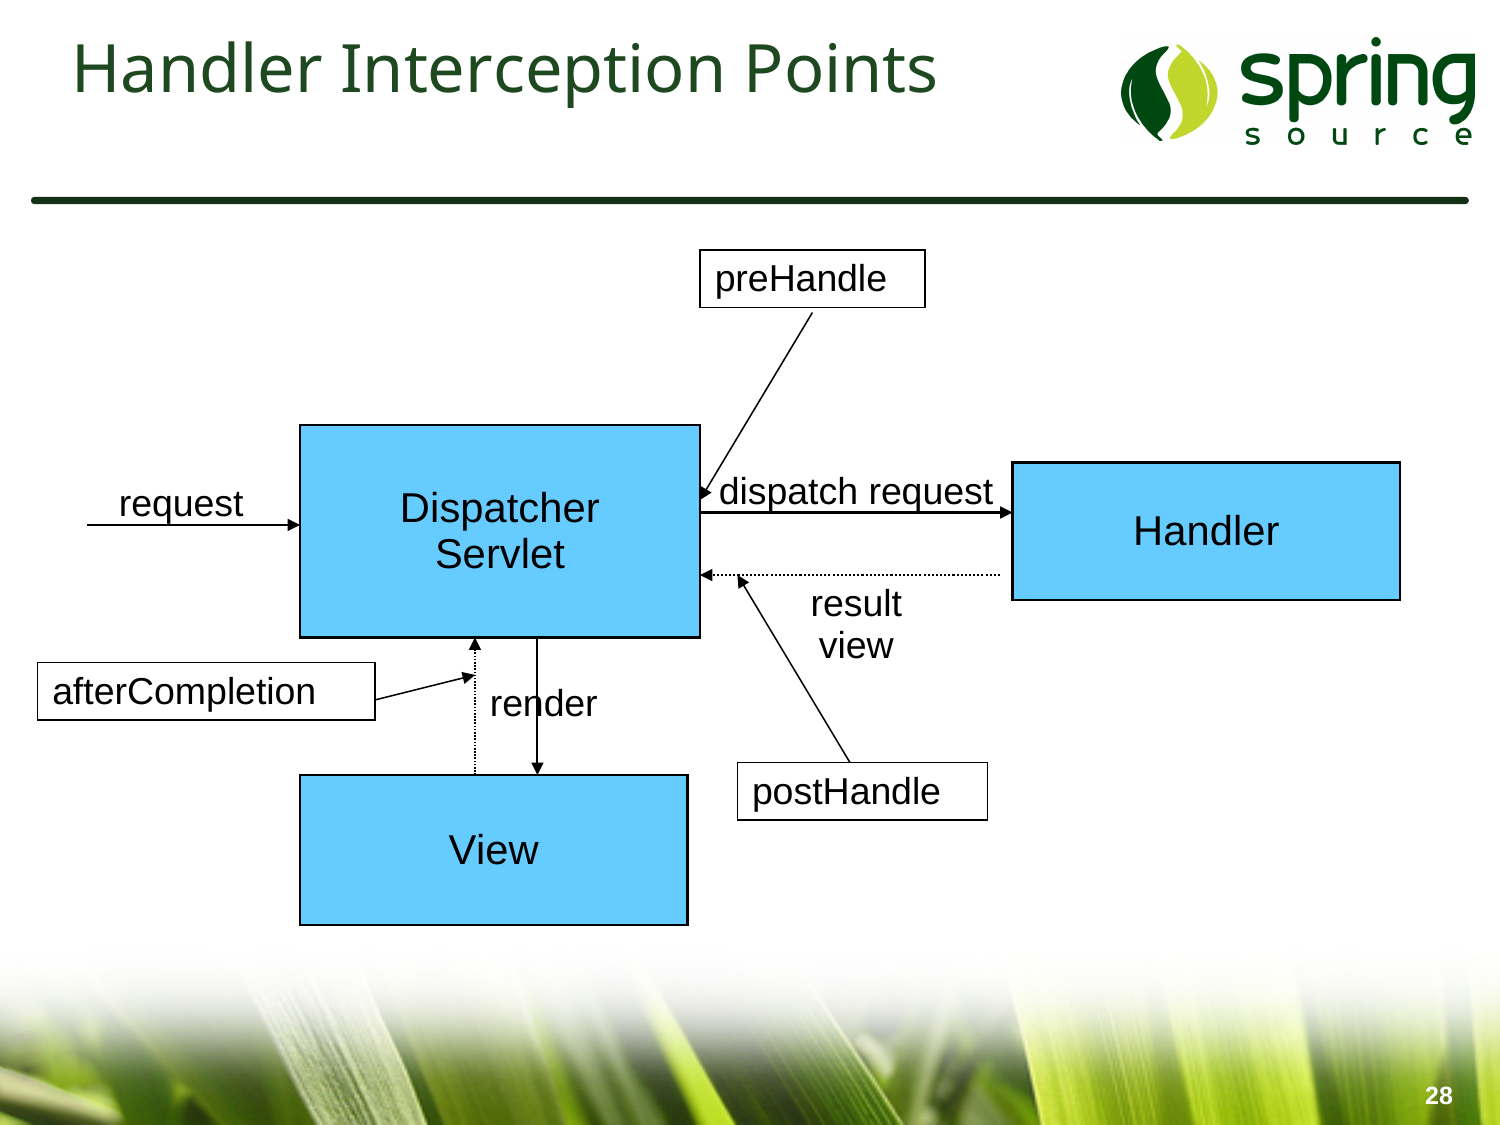

# Handler Interception Points
preHandle
Dispatcher
Servlet
dispatch request
Handler
request
postHandle
result view
render
afterCompletion
View